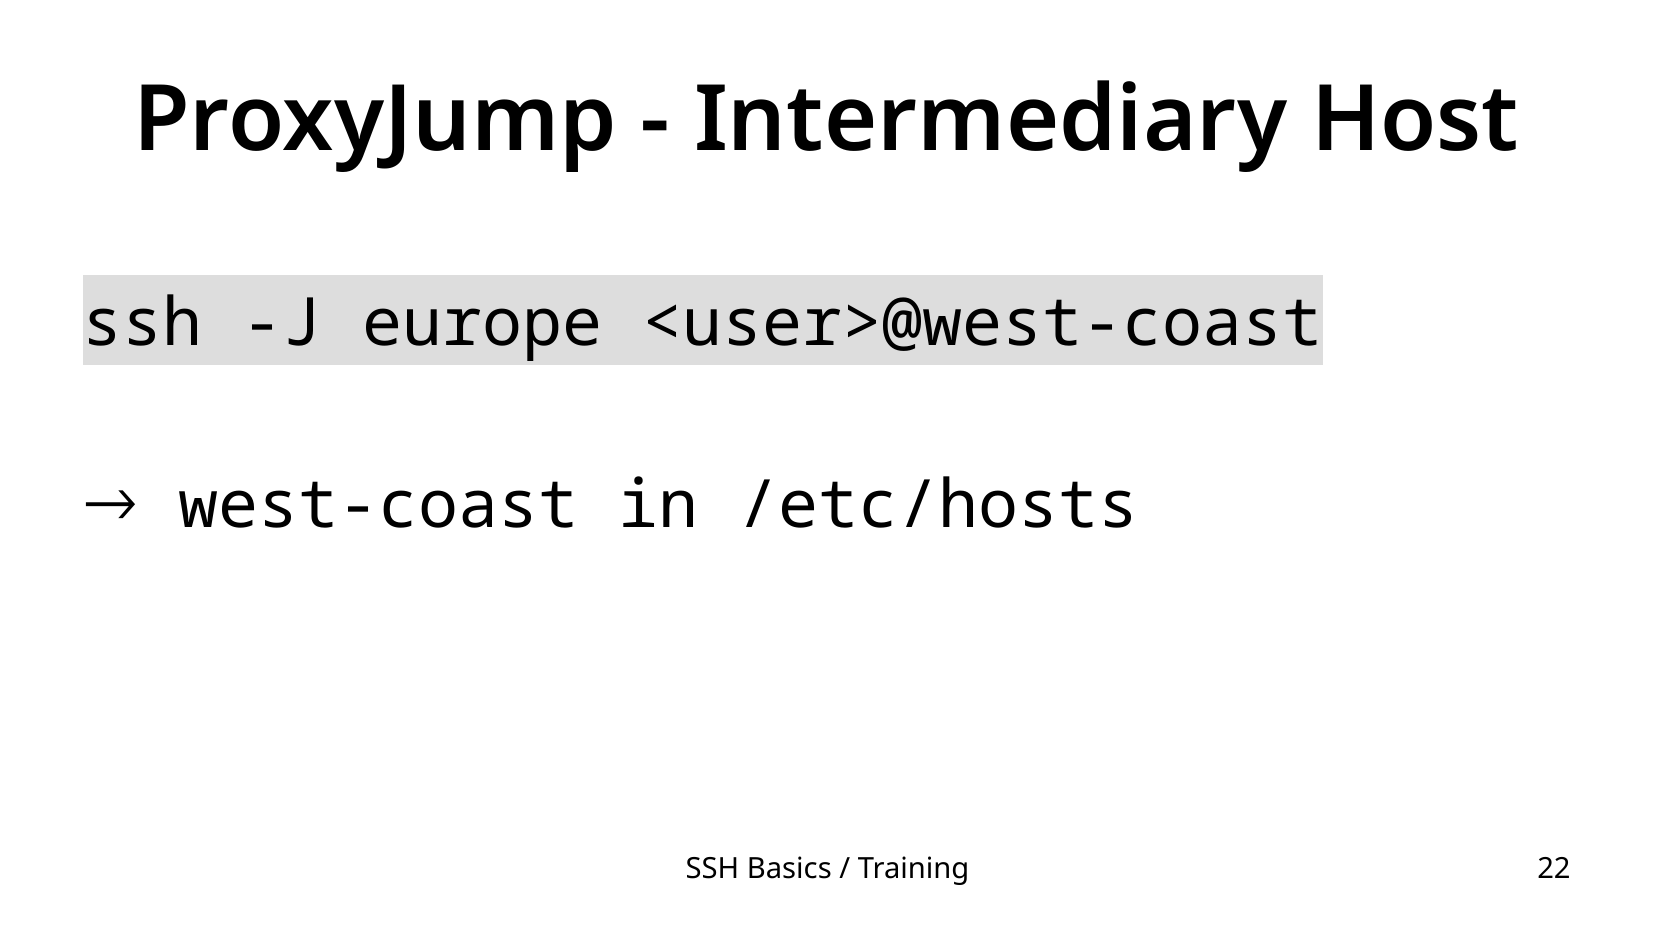

# ProxyJump - Intermediary Host
ssh -J europe <user>@west-coast
🡒 west-coast in /etc/hosts
SSH Basics / Training
22